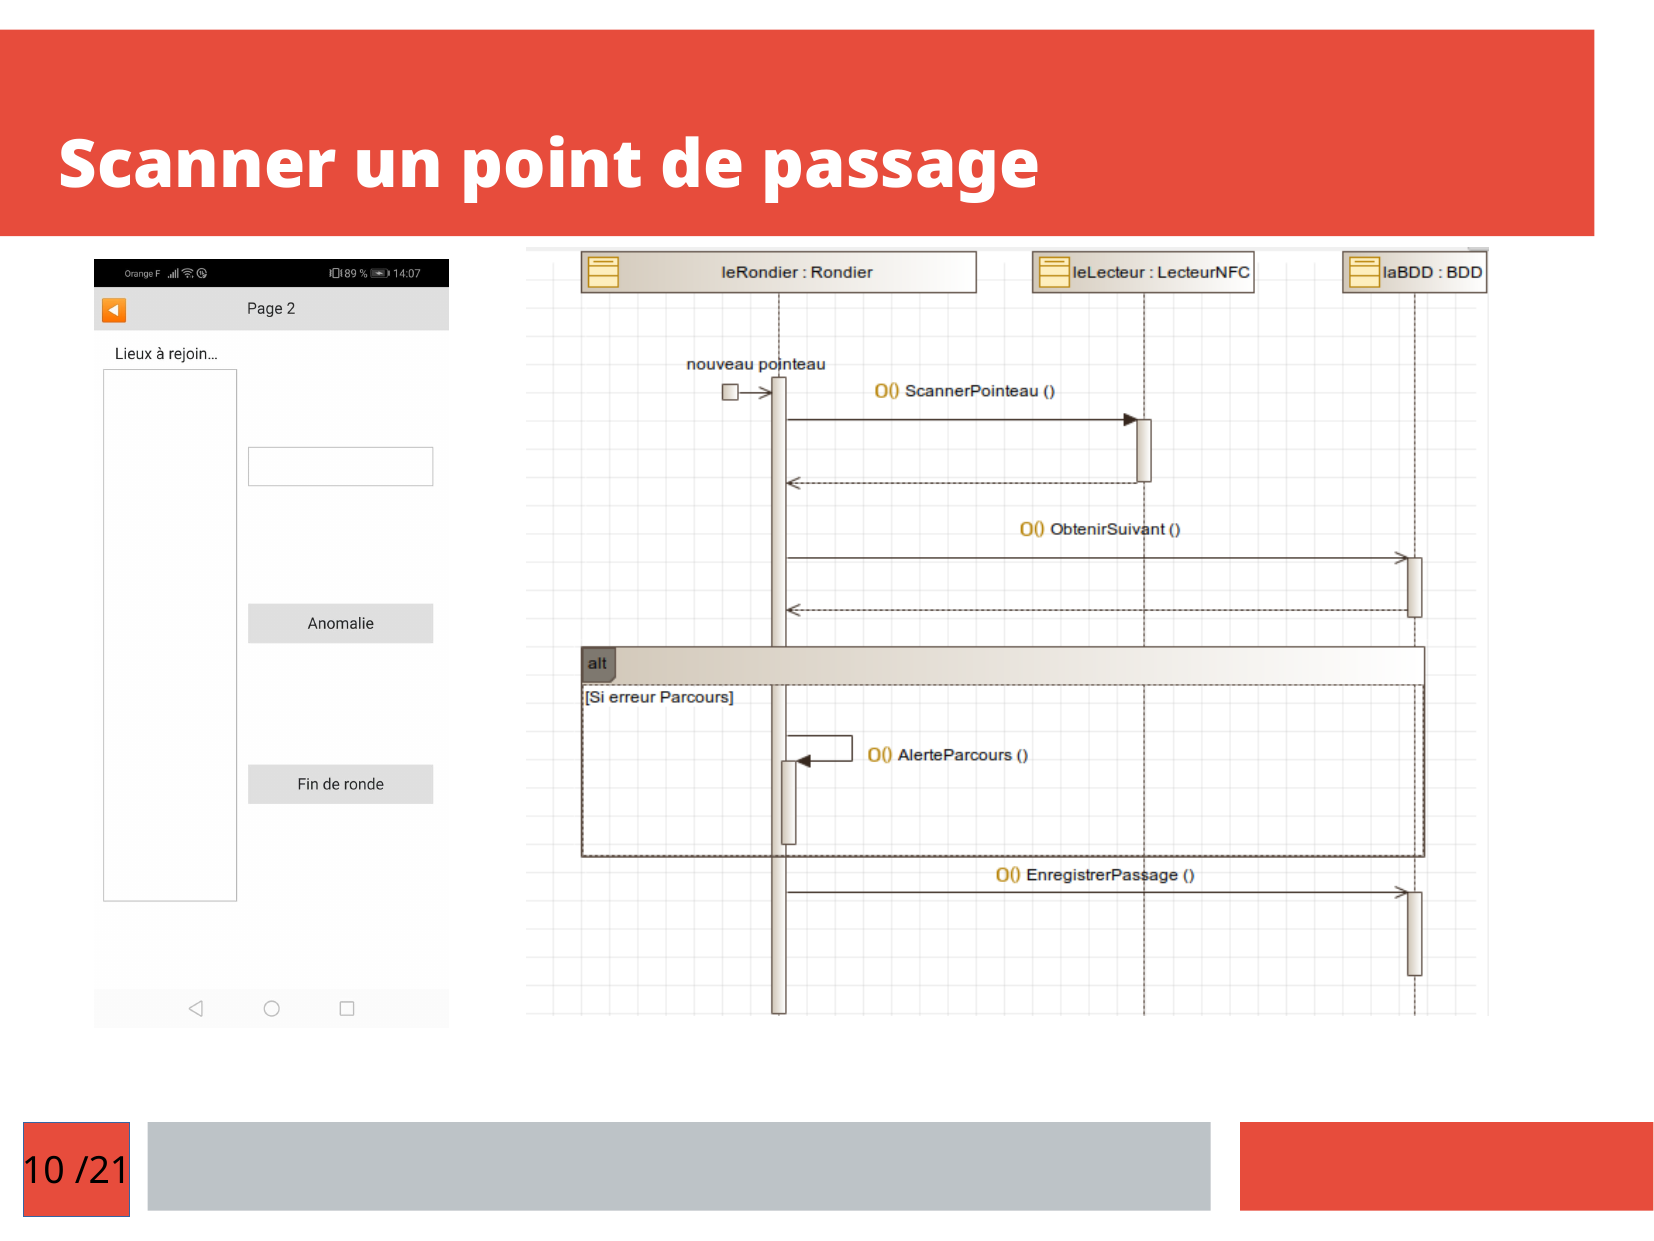

# Scanner un point de passage
10